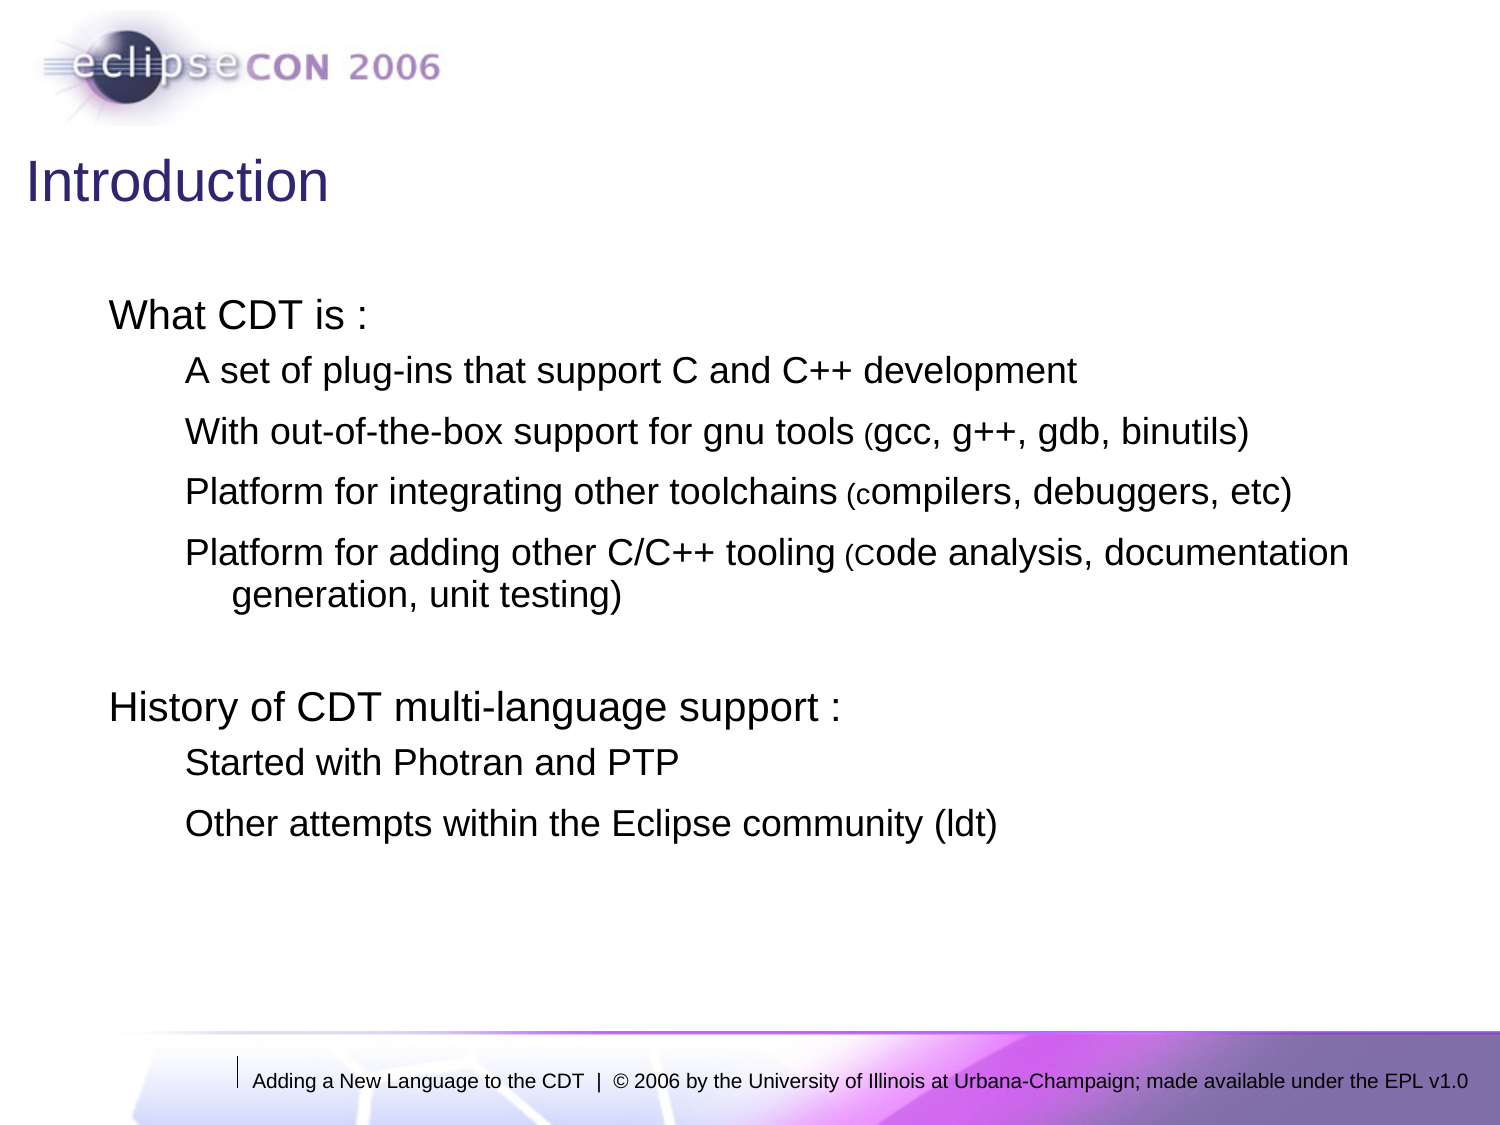

# Introduction
What CDT is :
A set of plug-ins that support C and C++ development
With out-of-the-box support for gnu tools (gcc, g++, gdb, binutils)
Platform for integrating other toolchains (compilers, debuggers, etc)
Platform for adding other C/C++ tooling (Code analysis, documentation generation, unit testing)
History of CDT multi-language support :
Started with Photran and PTP
Other attempts within the Eclipse community (ldt)